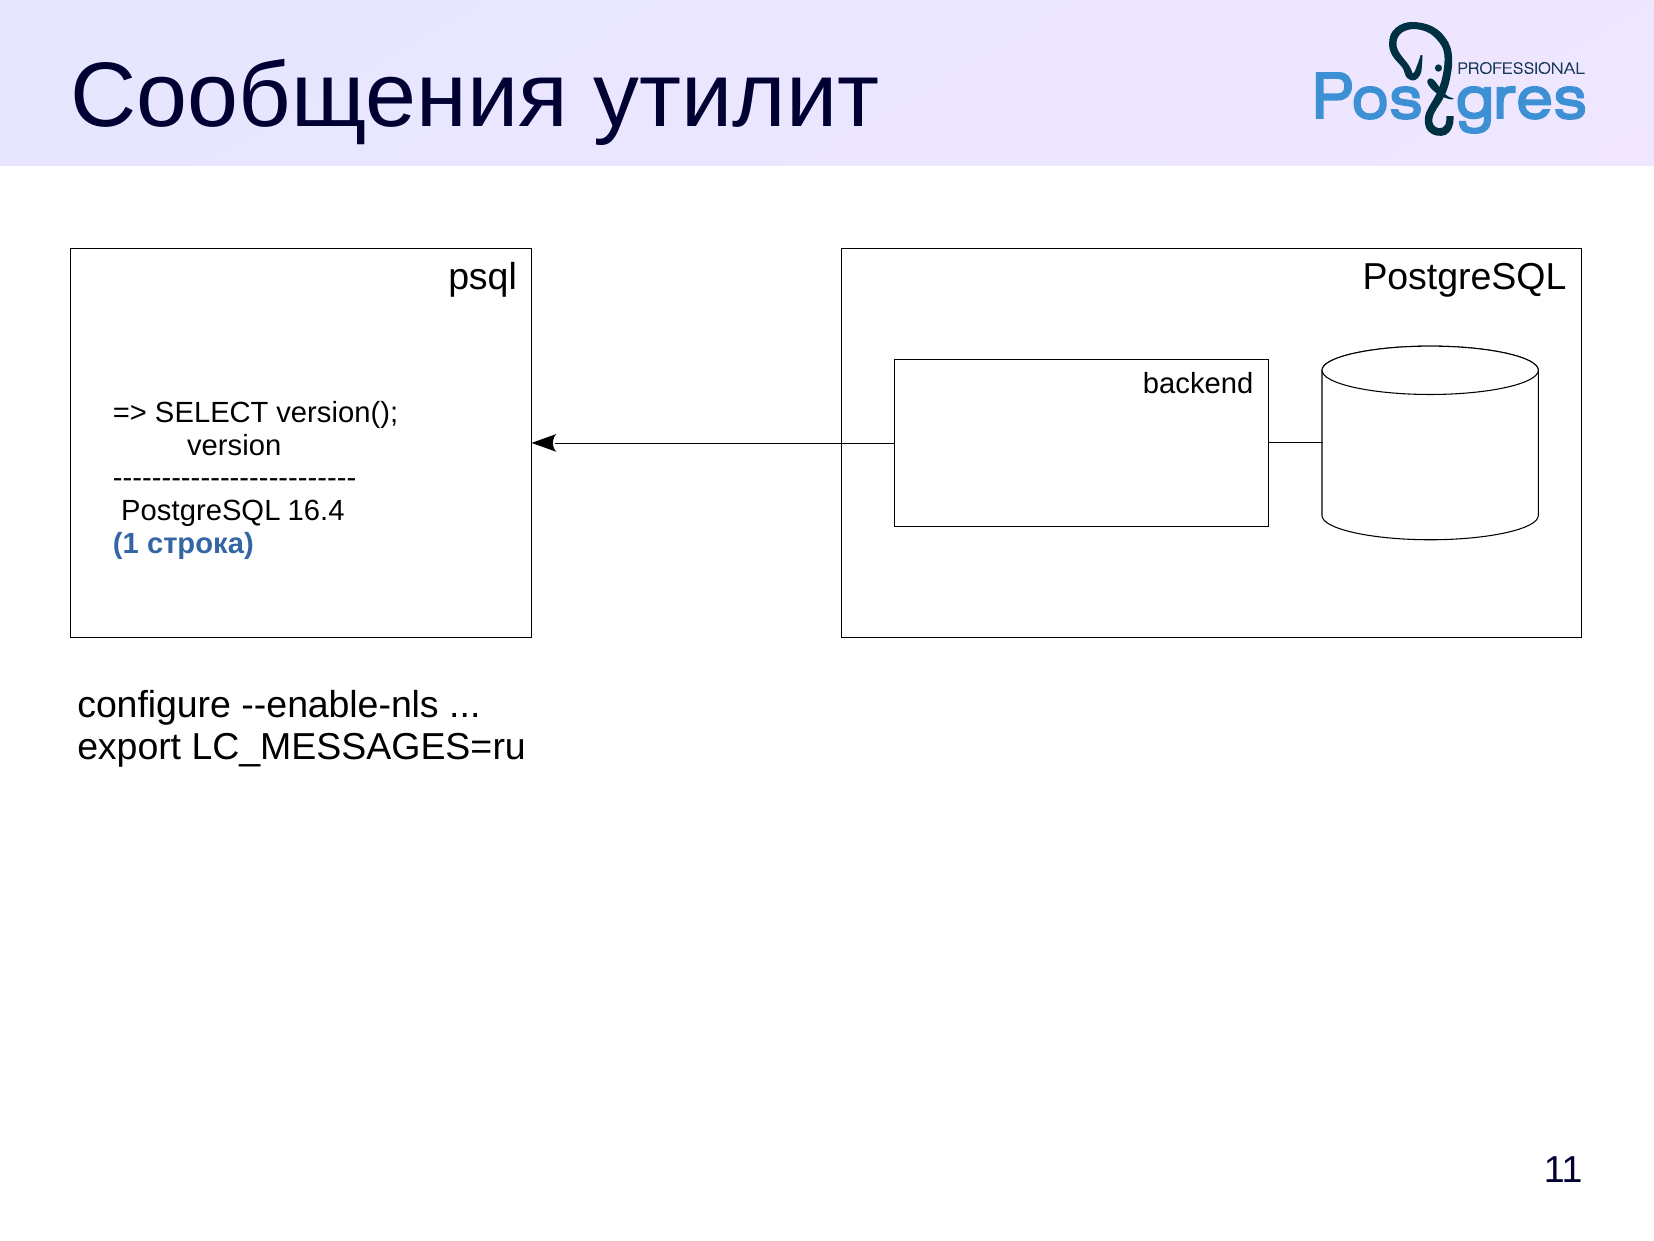

# Сообщения утилит
psql
PostgreSQL
backend
=> SELECT version();
 version
-------------------------
 PostgreSQL 16.4
(1 строка)
configure --enable-nls ...
export LC_MESSAGES=ru